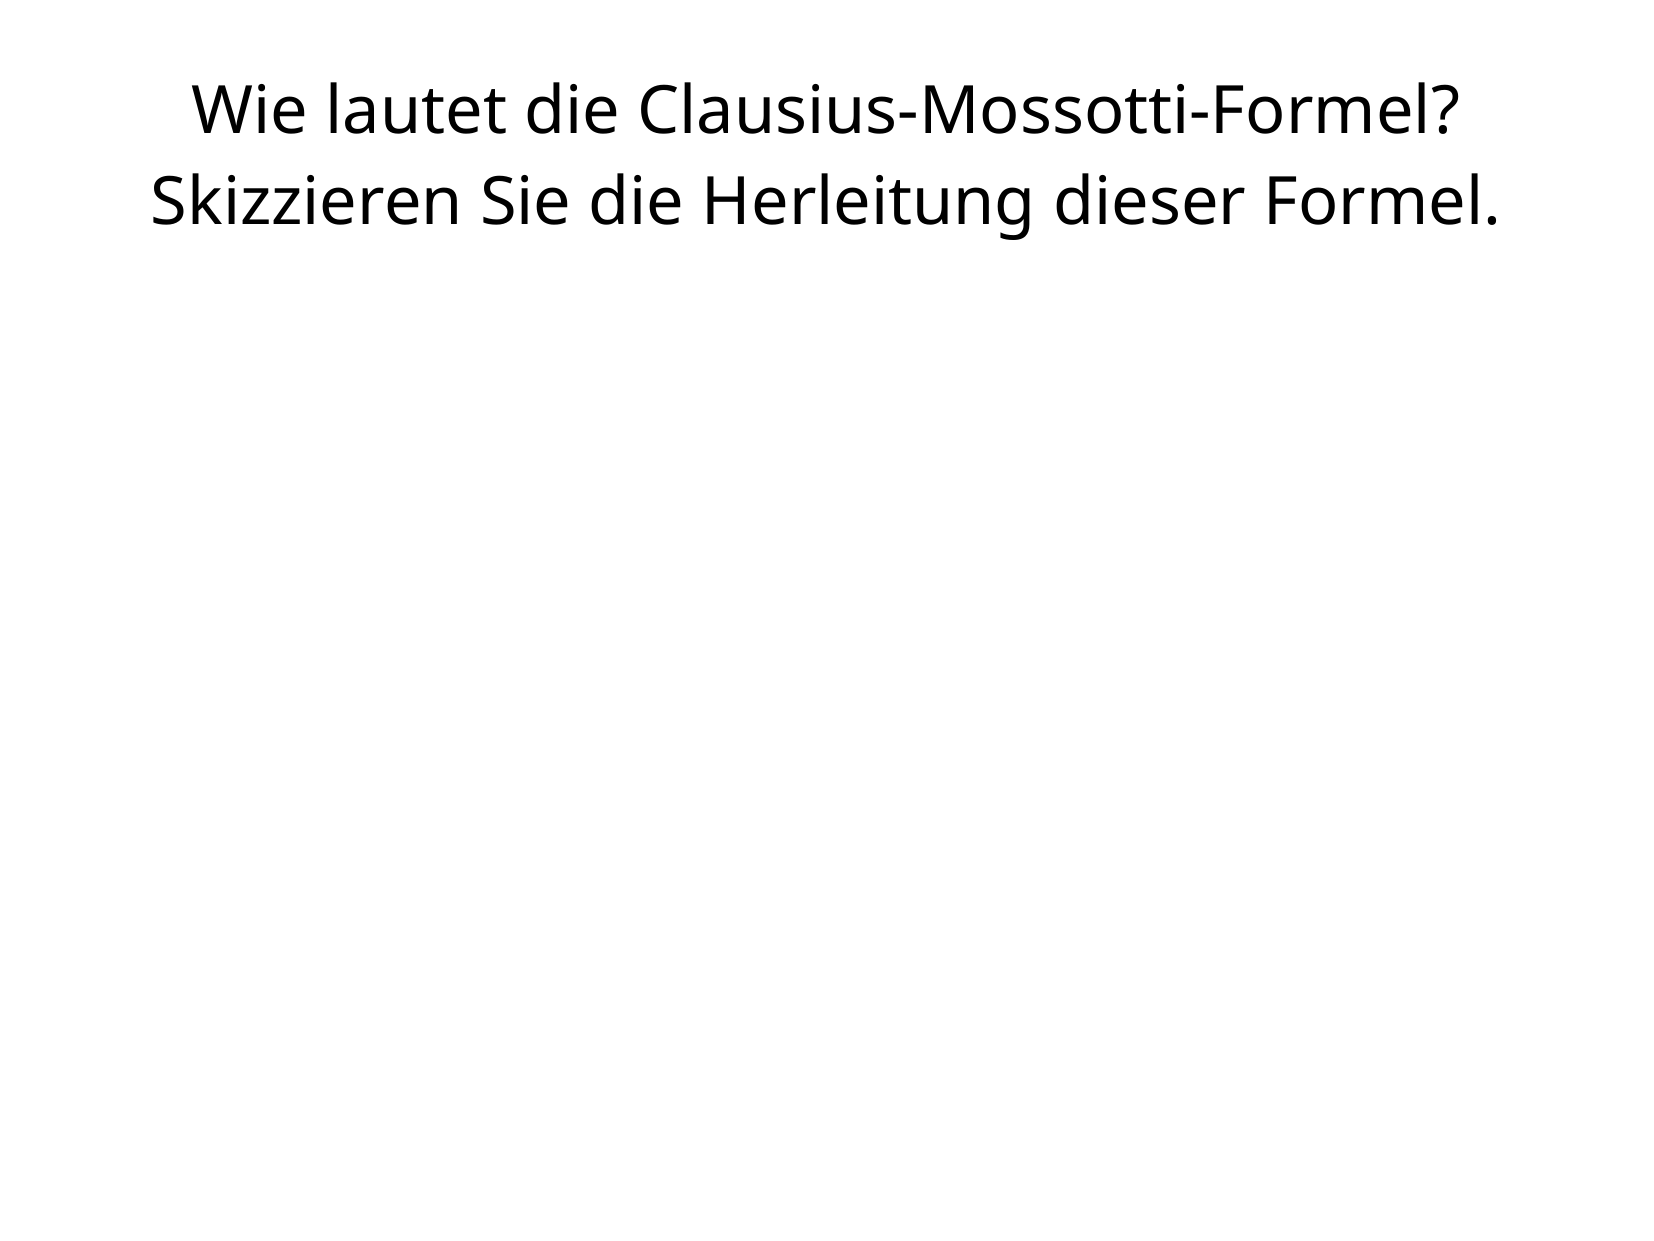

# Wie lautet die Clausius-Mossotti-Formel? Skizzieren Sie die Herleitung dieser Formel.